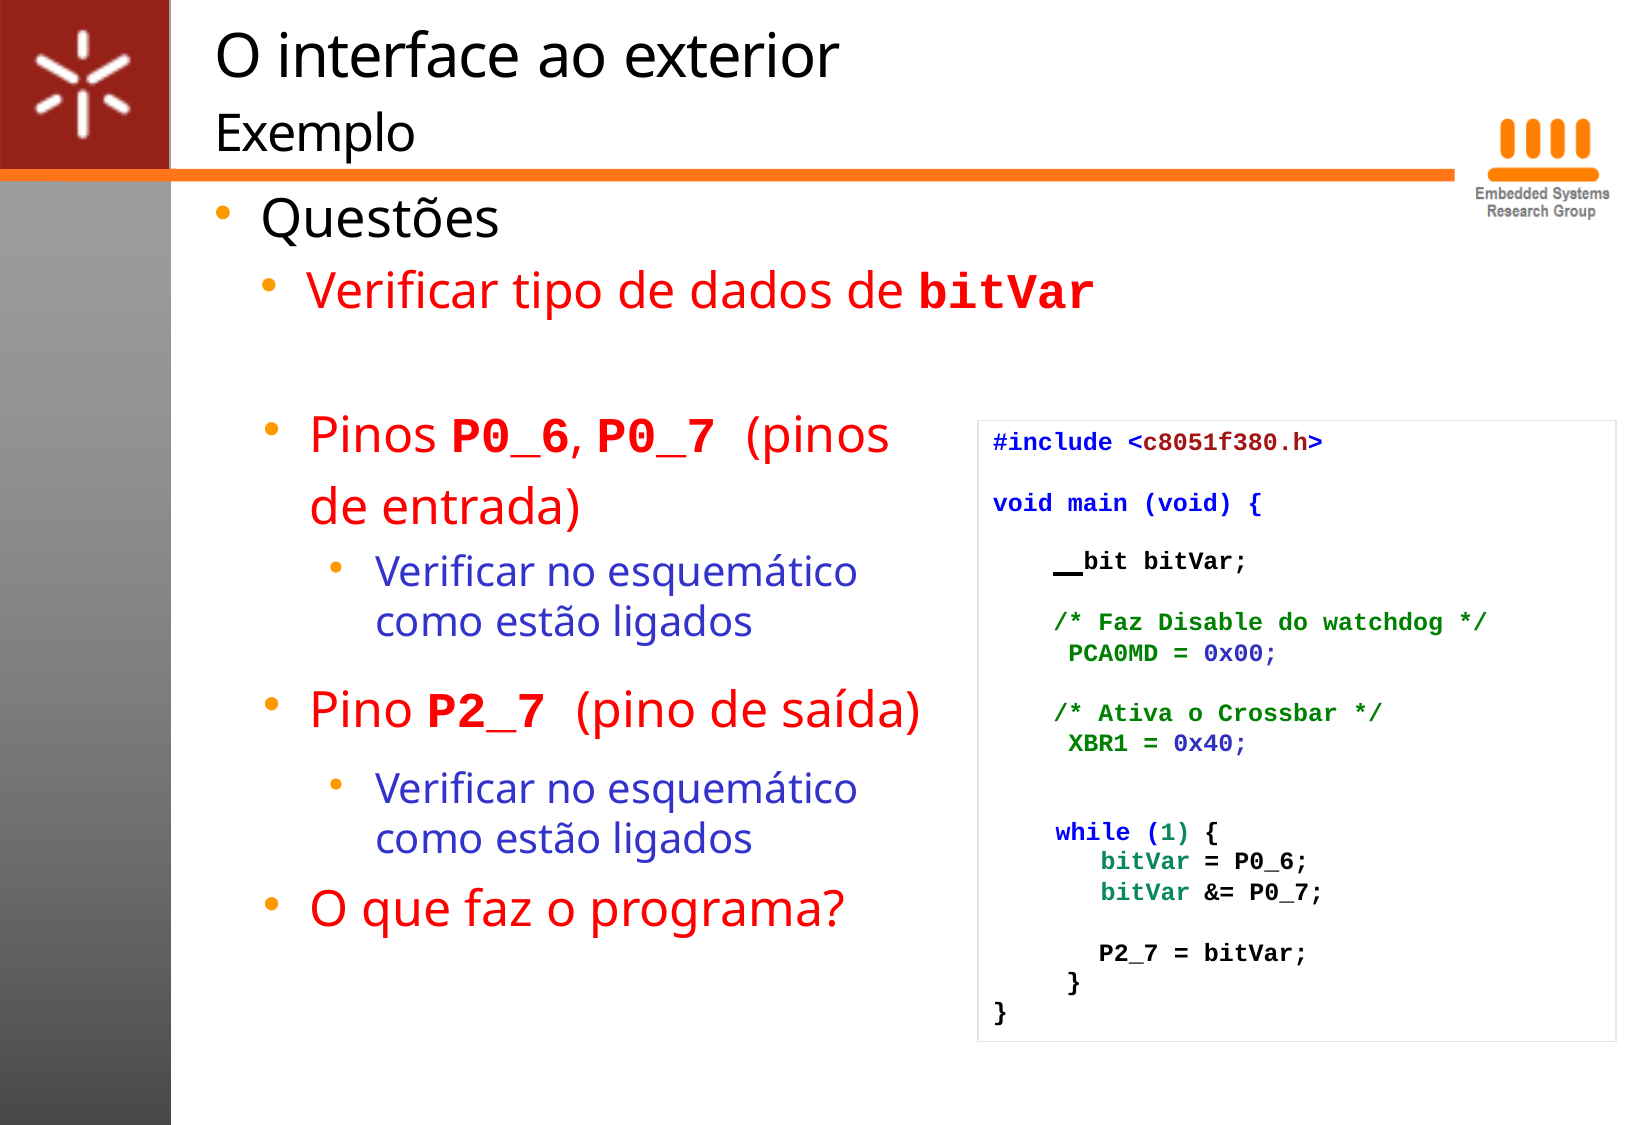

# O interface ao exterior Exemplo
Questões
Verificar tipo de dados de bitVar
Pinos P0_6, P0_7 (pinos de entrada)
Verificar no esquemático como estão ligados
#include <c8051f380.h>
void main (void) {
 bit bitVar;
/* Faz Disable do watchdog */ PCA0MD = 0x00;
/* Ativa o Crossbar */ XBR1 = 0x40;
Pino P2_7 (pino de saída)
Verificar no esquemático como estão ligados
O que faz o programa?
while (1)
bitVar
bitVar
{
= P0_6;
&= P0_7;
P2_7 = bitVar;
}
}